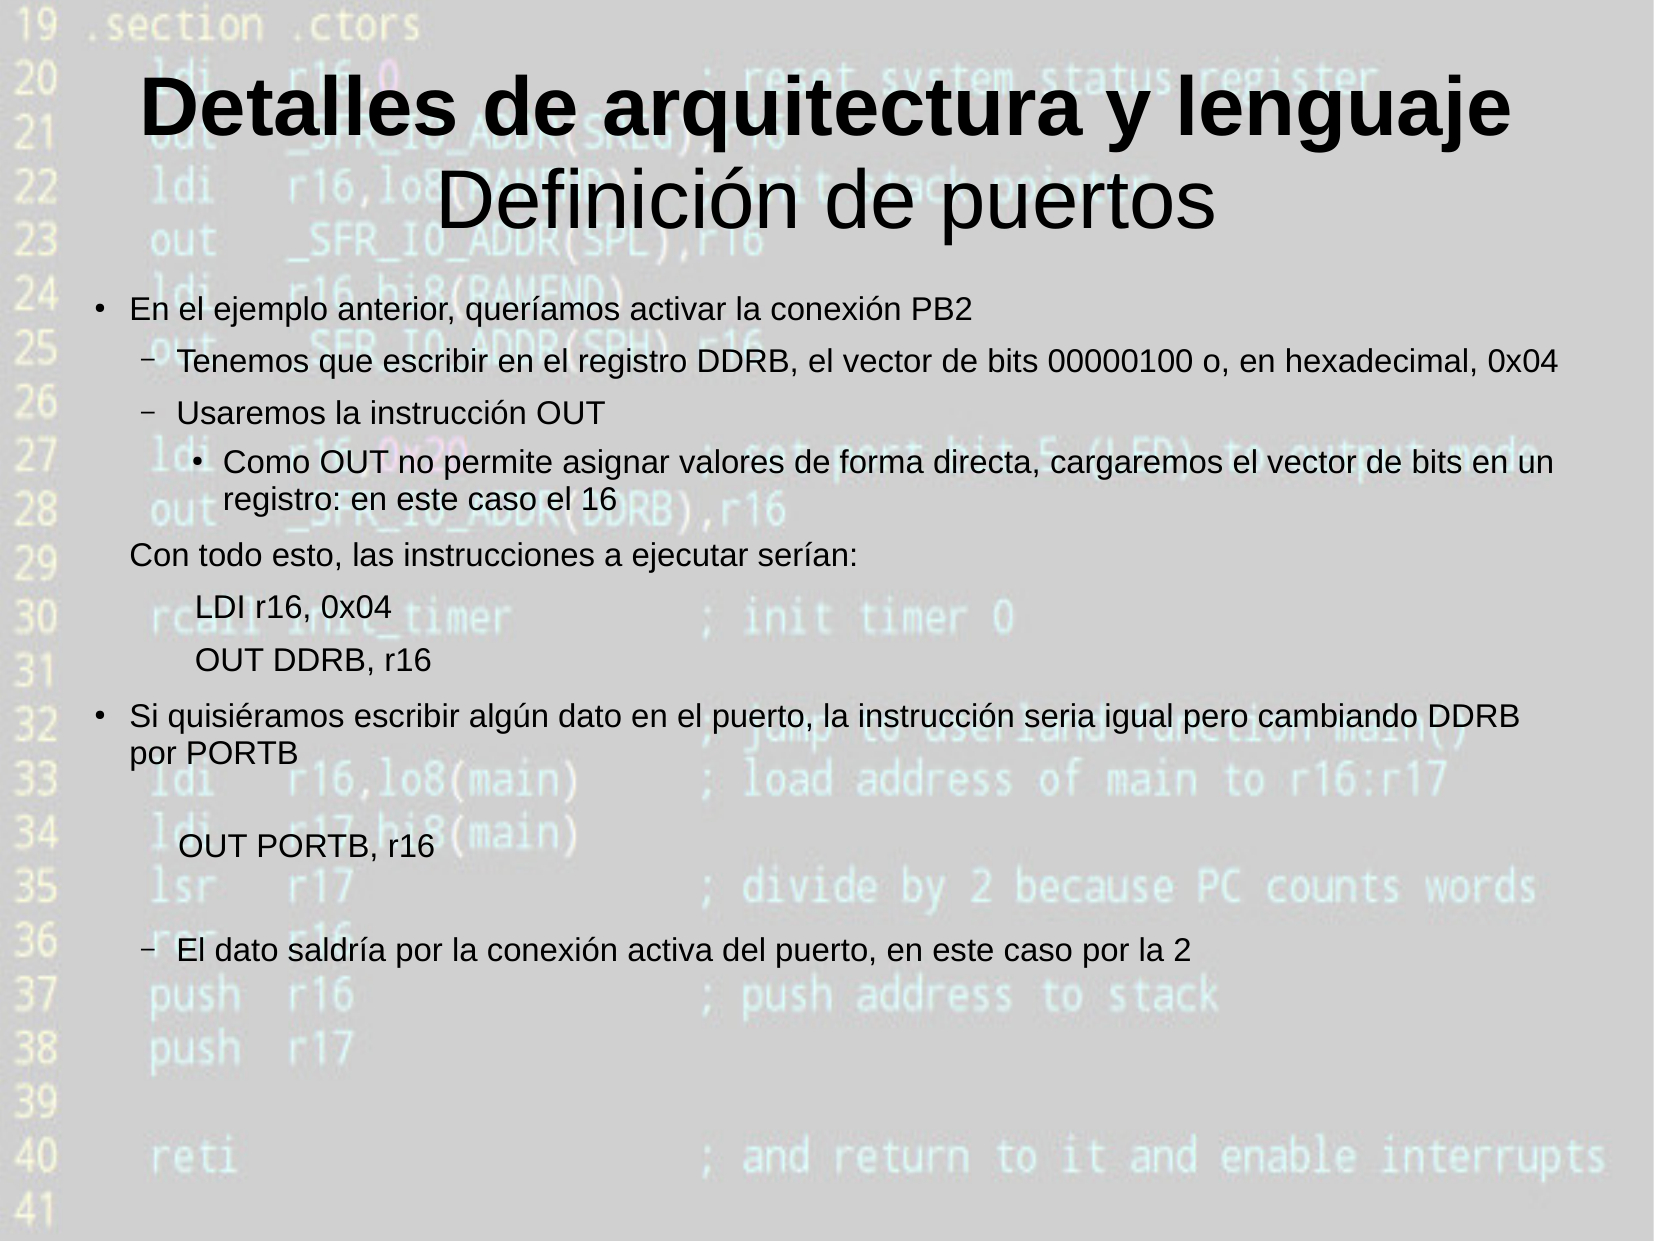

# Detalles de arquitectura y lenguaje Definición de puertos
En el ejemplo anterior, queríamos activar la conexión PB2
Tenemos que escribir en el registro DDRB, el vector de bits 00000100 o, en hexadecimal, 0x04
Usaremos la instrucción OUT
Como OUT no permite asignar valores de forma directa, cargaremos el vector de bits en un registro: en este caso el 16
Con todo esto, las instrucciones a ejecutar serían:
 LDI r16, 0x04
 OUT DDRB, r16
Si quisiéramos escribir algún dato en el puerto, la instrucción seria igual pero cambiando DDRB por PORTB
	OUT PORTB, r16
El dato saldría por la conexión activa del puerto, en este caso por la 2